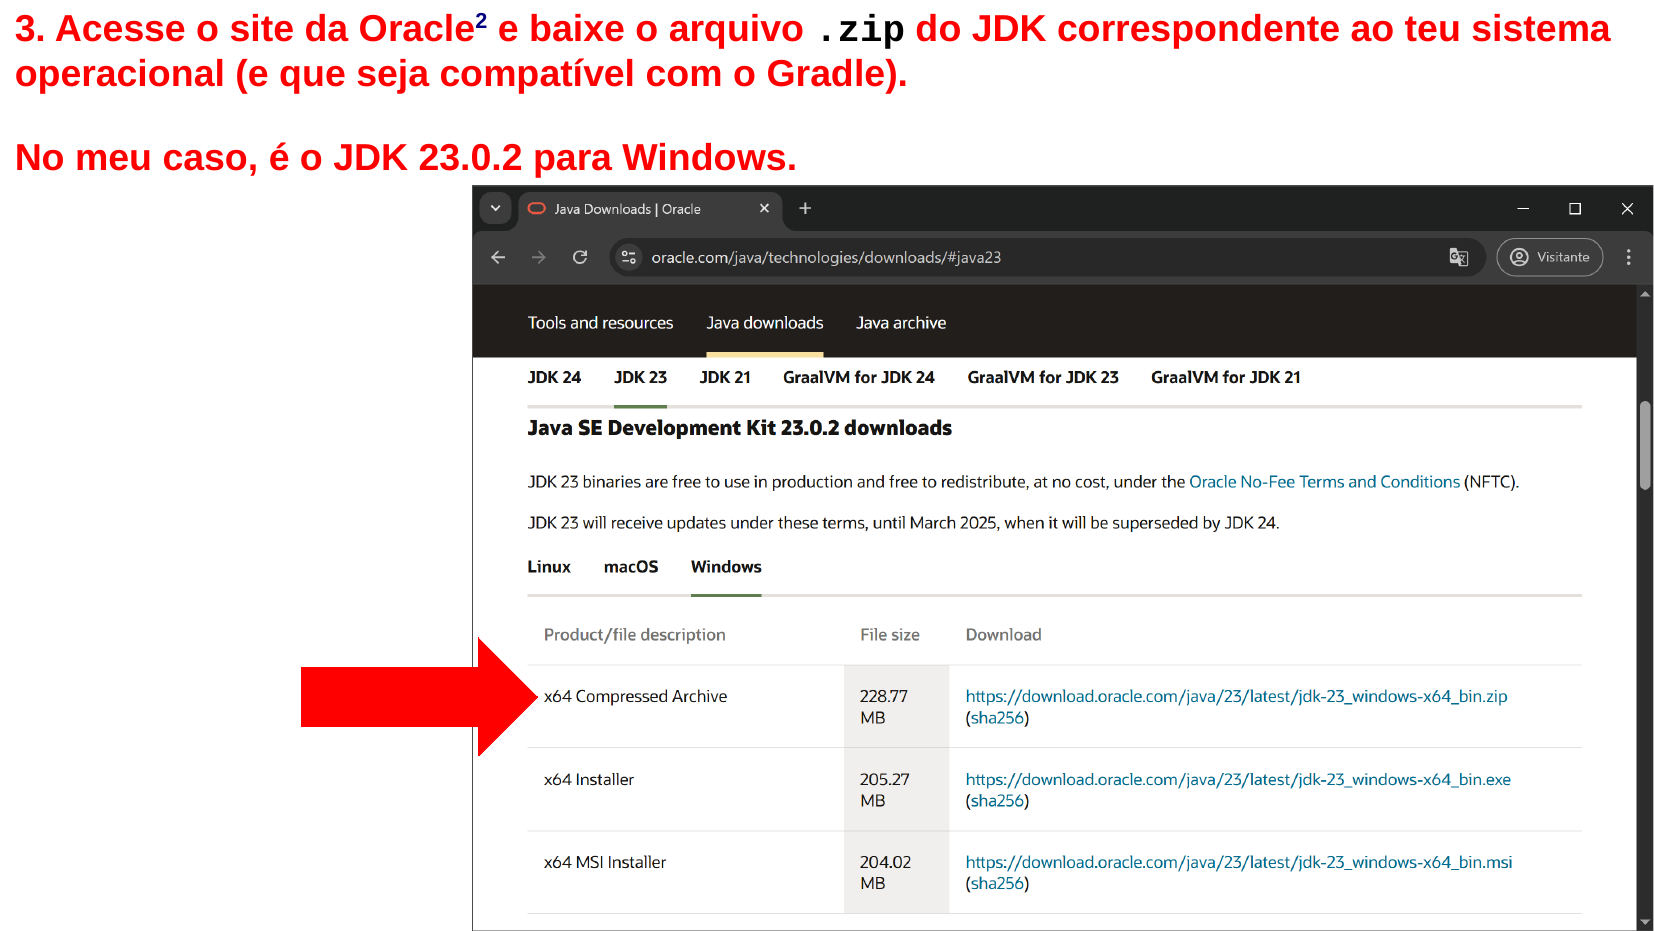

3. Acesse o site da Oracle2 e baixe o arquivo .zip do JDK correspondente ao teu sistema operacional (e que seja compatível com o Gradle).
No meu caso, é o JDK 23.0.2 para Windows.